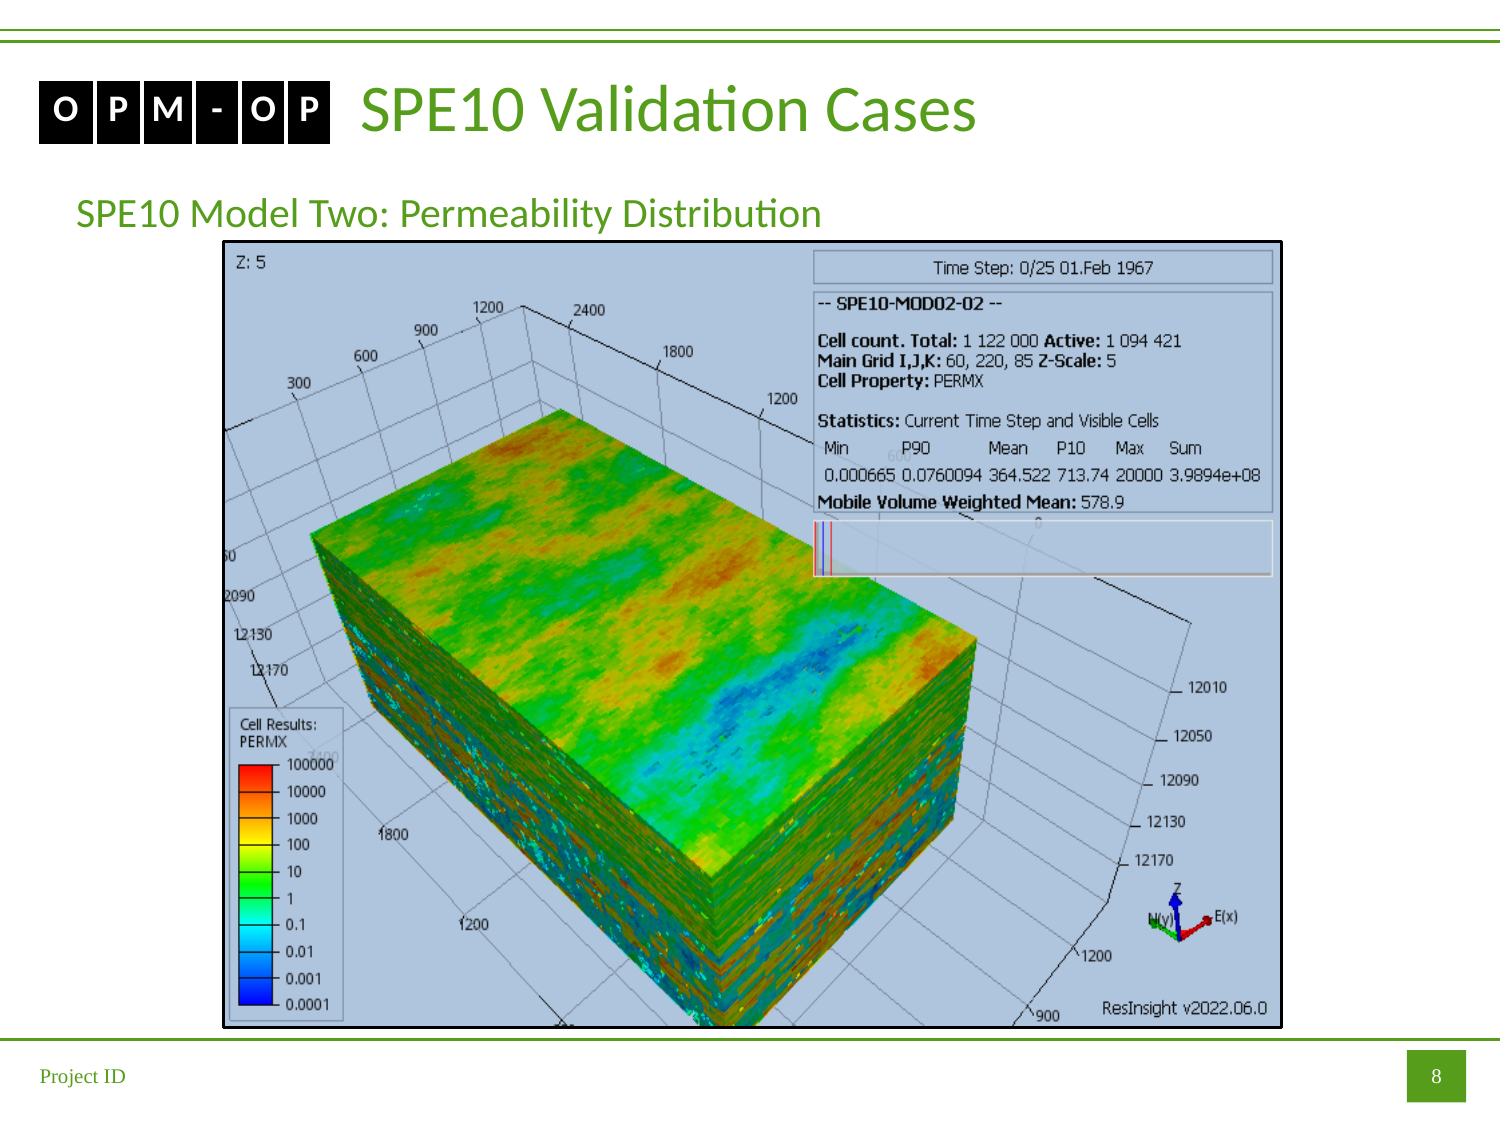

# SPE10 Validation Cases
SPE10 Model Two: Permeability Distribution
Project ID
8